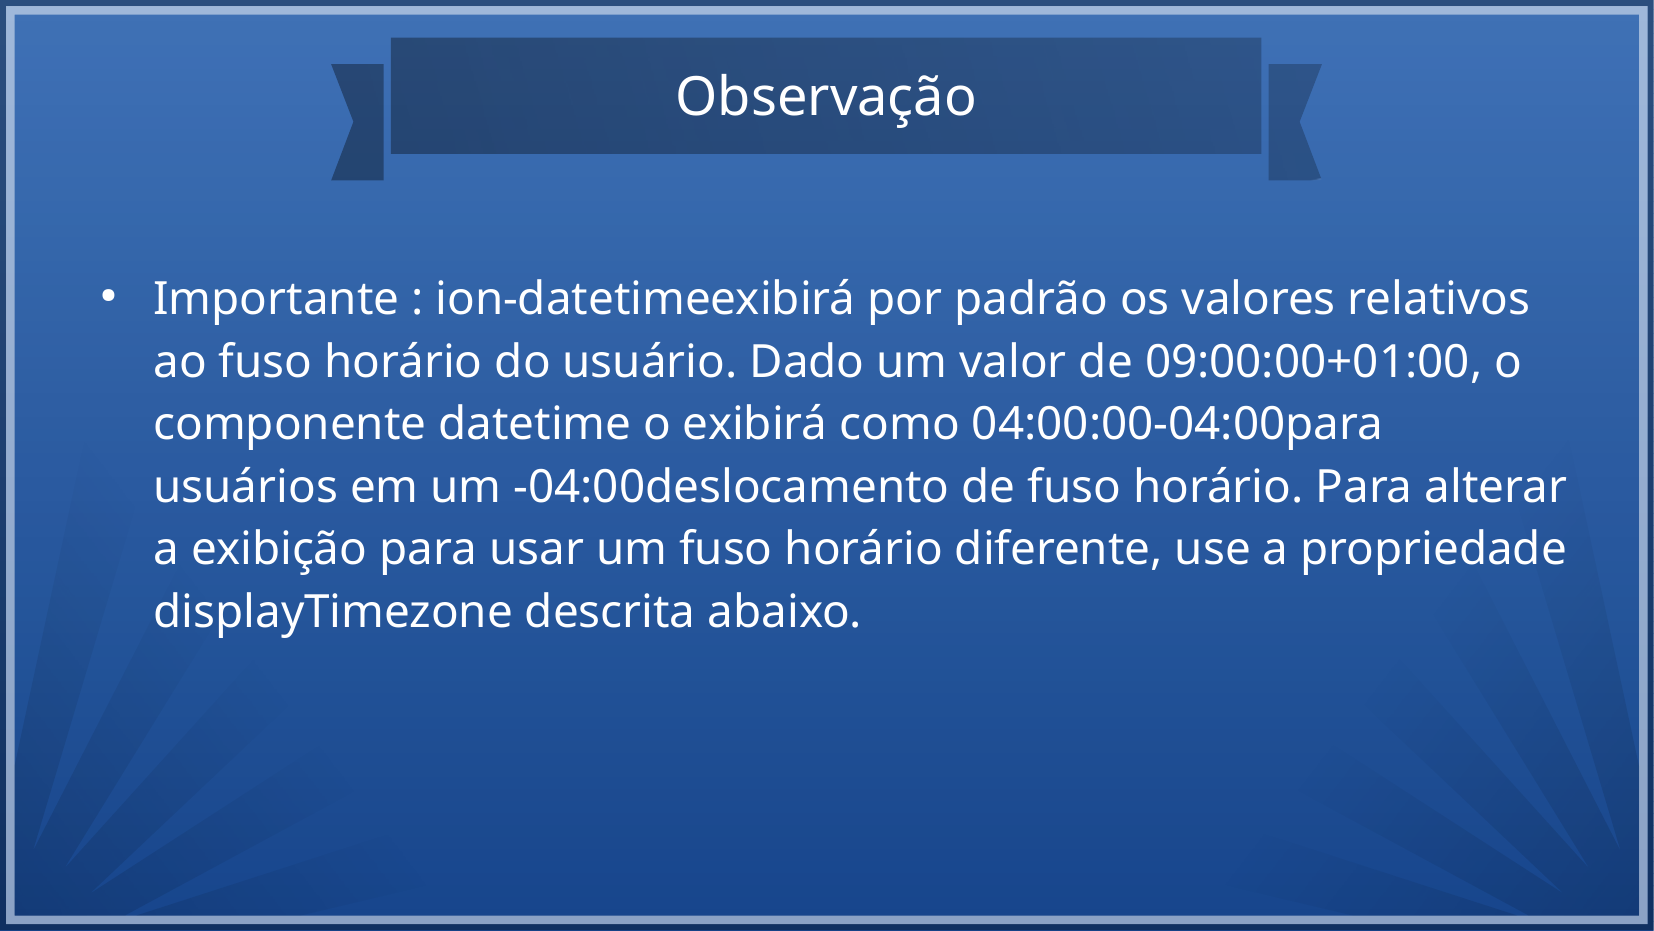

# Observação
Importante : ion-datetimeexibirá por padrão os valores relativos ao fuso horário do usuário. Dado um valor de 09:00:00+01:00, o componente datetime o exibirá como 04:00:00-04:00para usuários em um -04:00deslocamento de fuso horário. Para alterar a exibição para usar um fuso horário diferente, use a propriedade displayTimezone descrita abaixo.